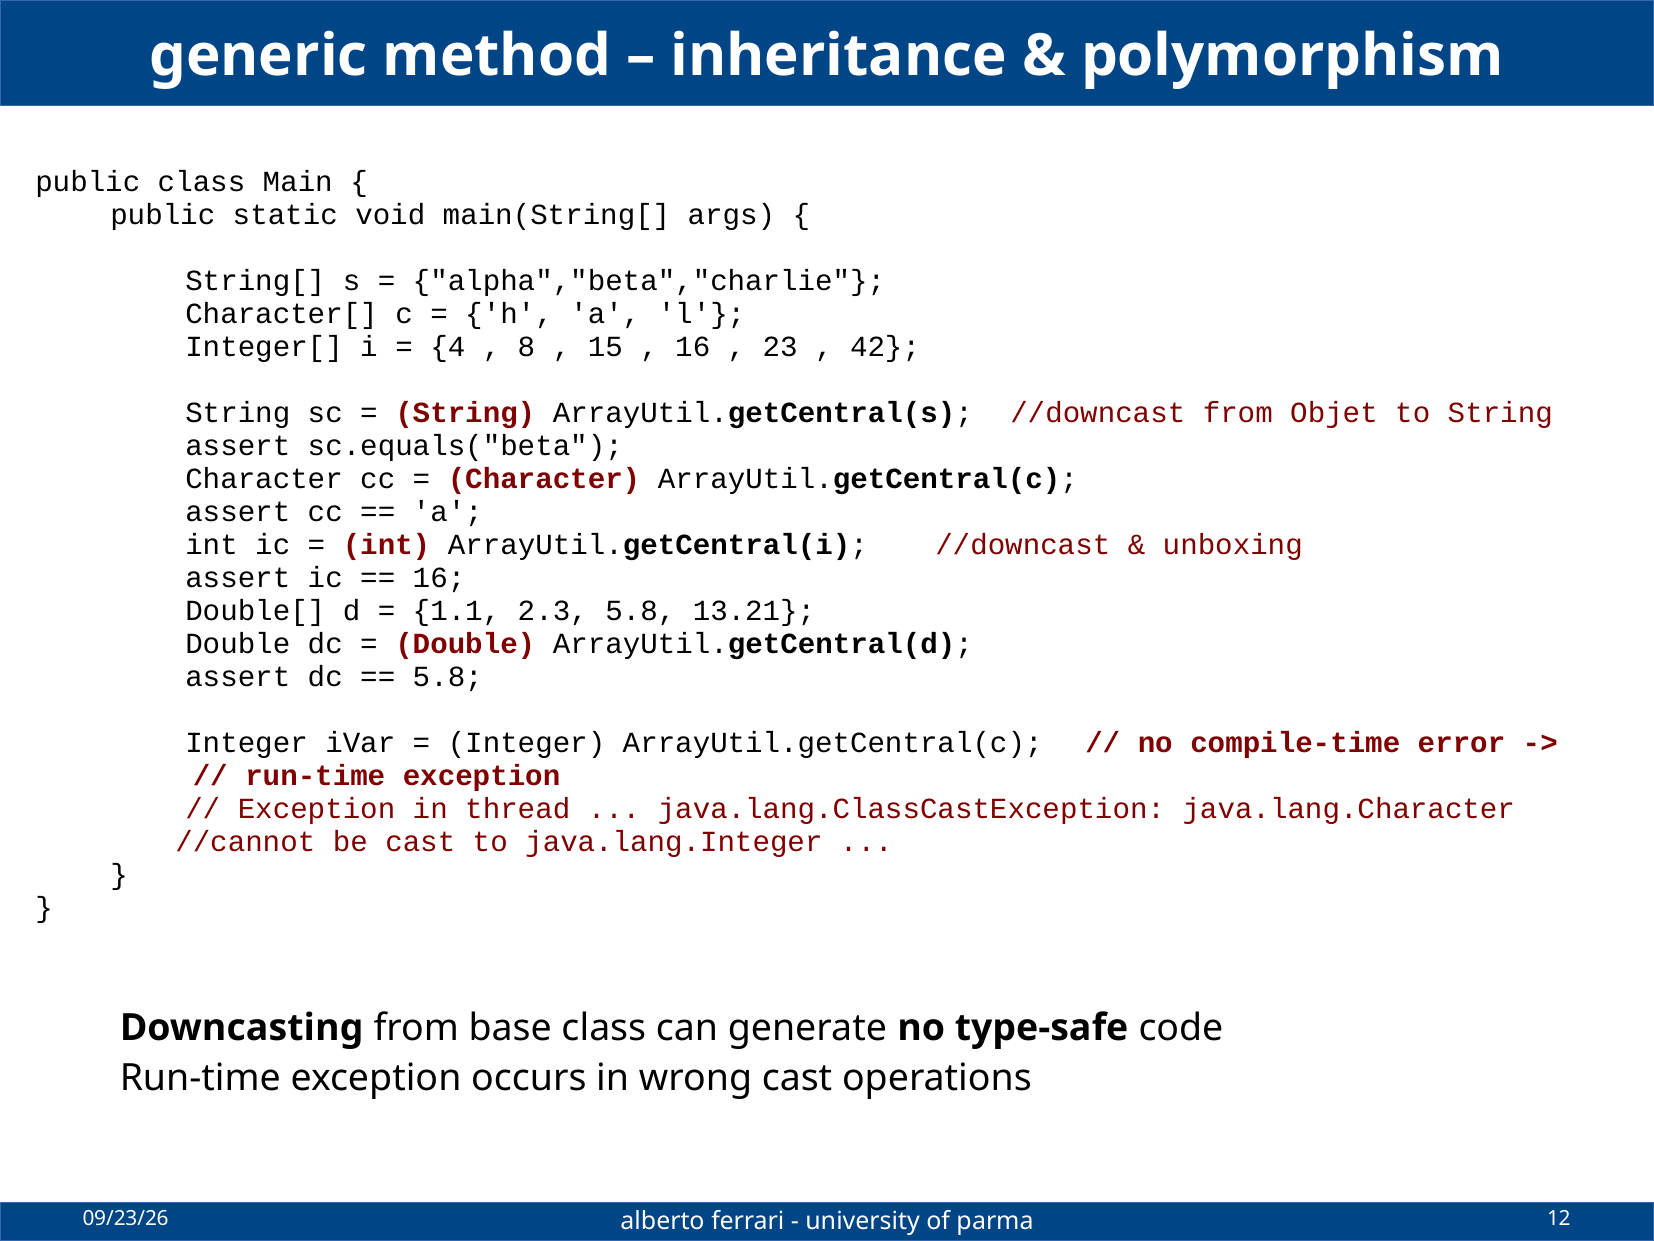

# generic method – inheritance & polymorphism
public class Main {
	public static void main(String[] args) {
		String[] s = {"alpha","beta","charlie"};
		Character[] c = {'h', 'a', 'l'};
		Integer[] i = {4 , 8 , 15 , 16 , 23 , 42};
		String sc = (String) ArrayUtil.getCentral(s);	//downcast from Objet to String
		assert sc.equals("beta");
		Character cc = (Character) ArrayUtil.getCentral(c);
		assert cc == 'a';
		int ic = (int) ArrayUtil.getCentral(i);	//downcast & unboxing
		assert ic == 16;
		Double[] d = {1.1, 2.3, 5.8, 13.21};
		Double dc = (Double) ArrayUtil.getCentral(d);
		assert dc == 5.8;
		Integer iVar = (Integer) ArrayUtil.getCentral(c);	// no compile-time error -> // run-time exception
		// Exception in thread ... java.lang.ClassCastException: java.lang.Character //cannot be cast to java.lang.Integer ...
	}
}
Downcasting from base class can generate no type-safe code
Run-time exception occurs in wrong cast operations
alberto ferrari - university of parma
12